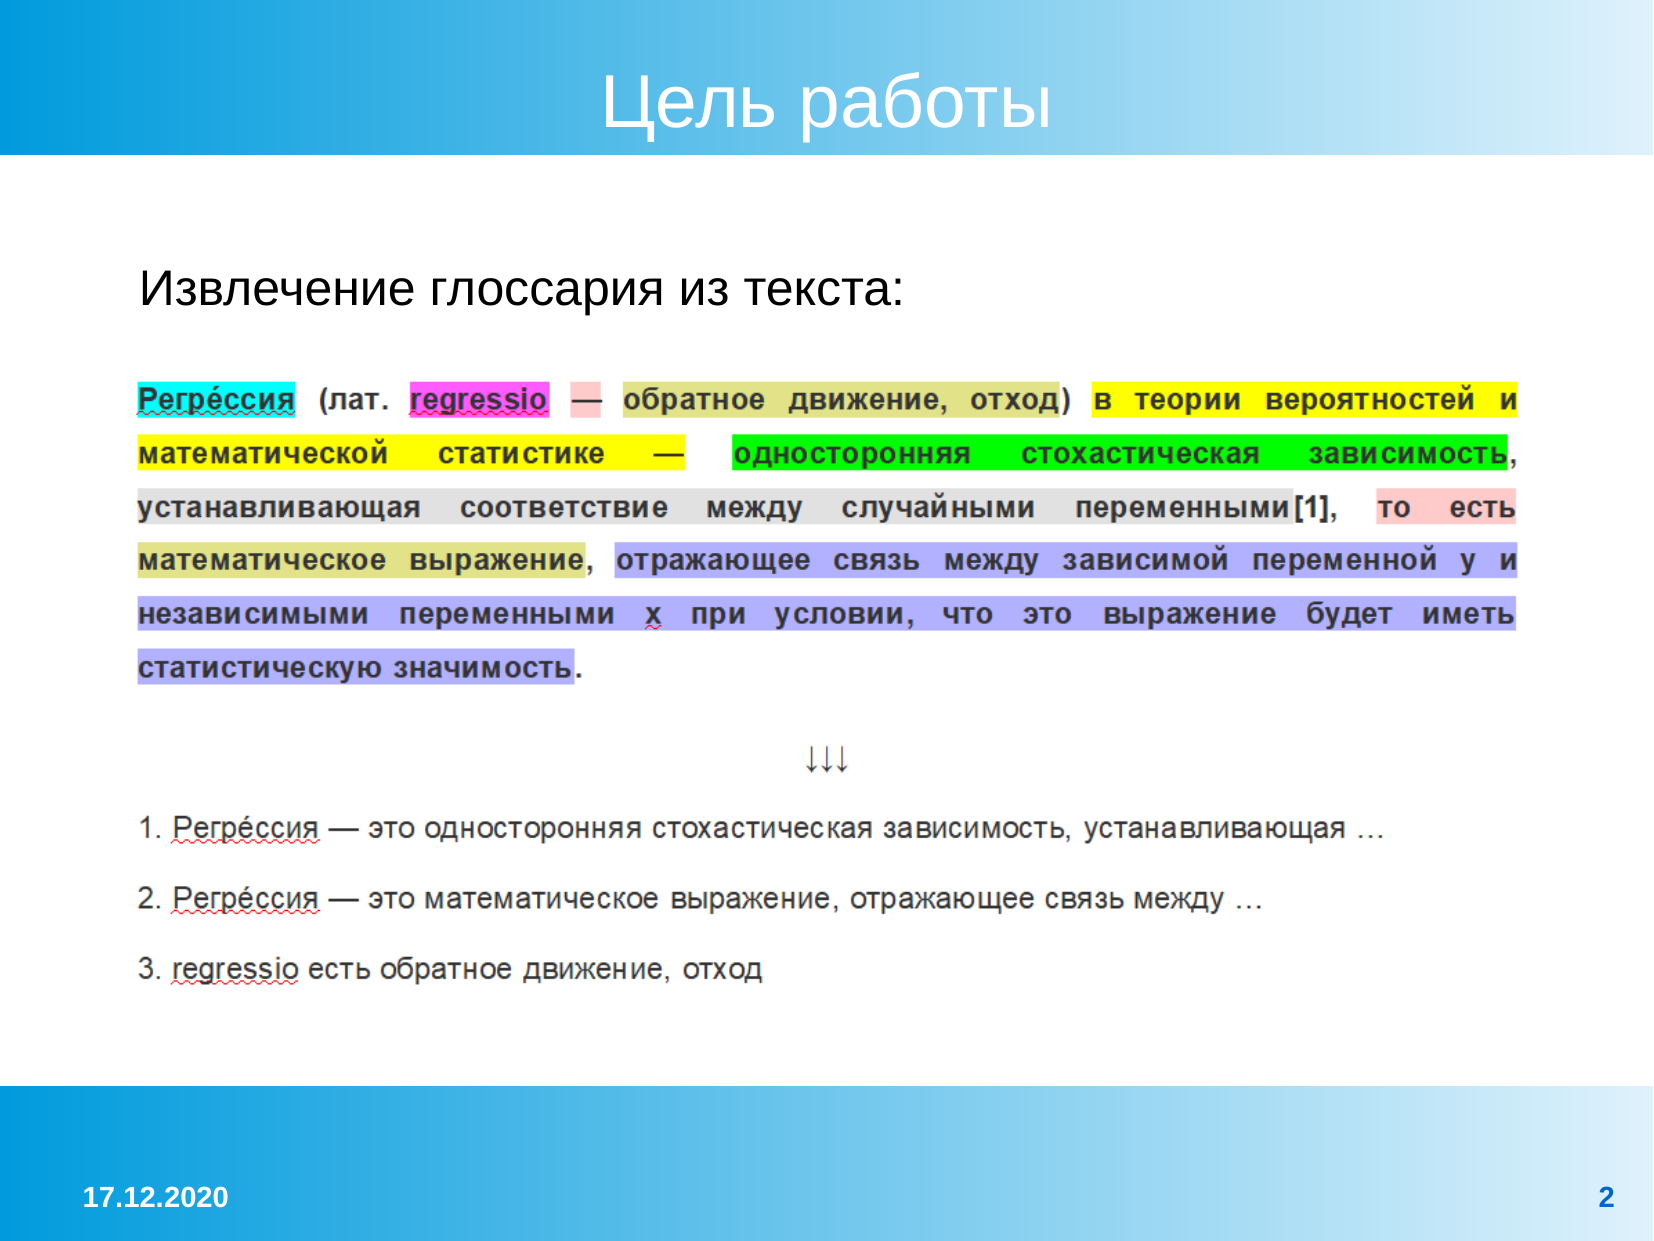

# Цель работы
 Извлечение глоссария из текста:
17.12.2020 2